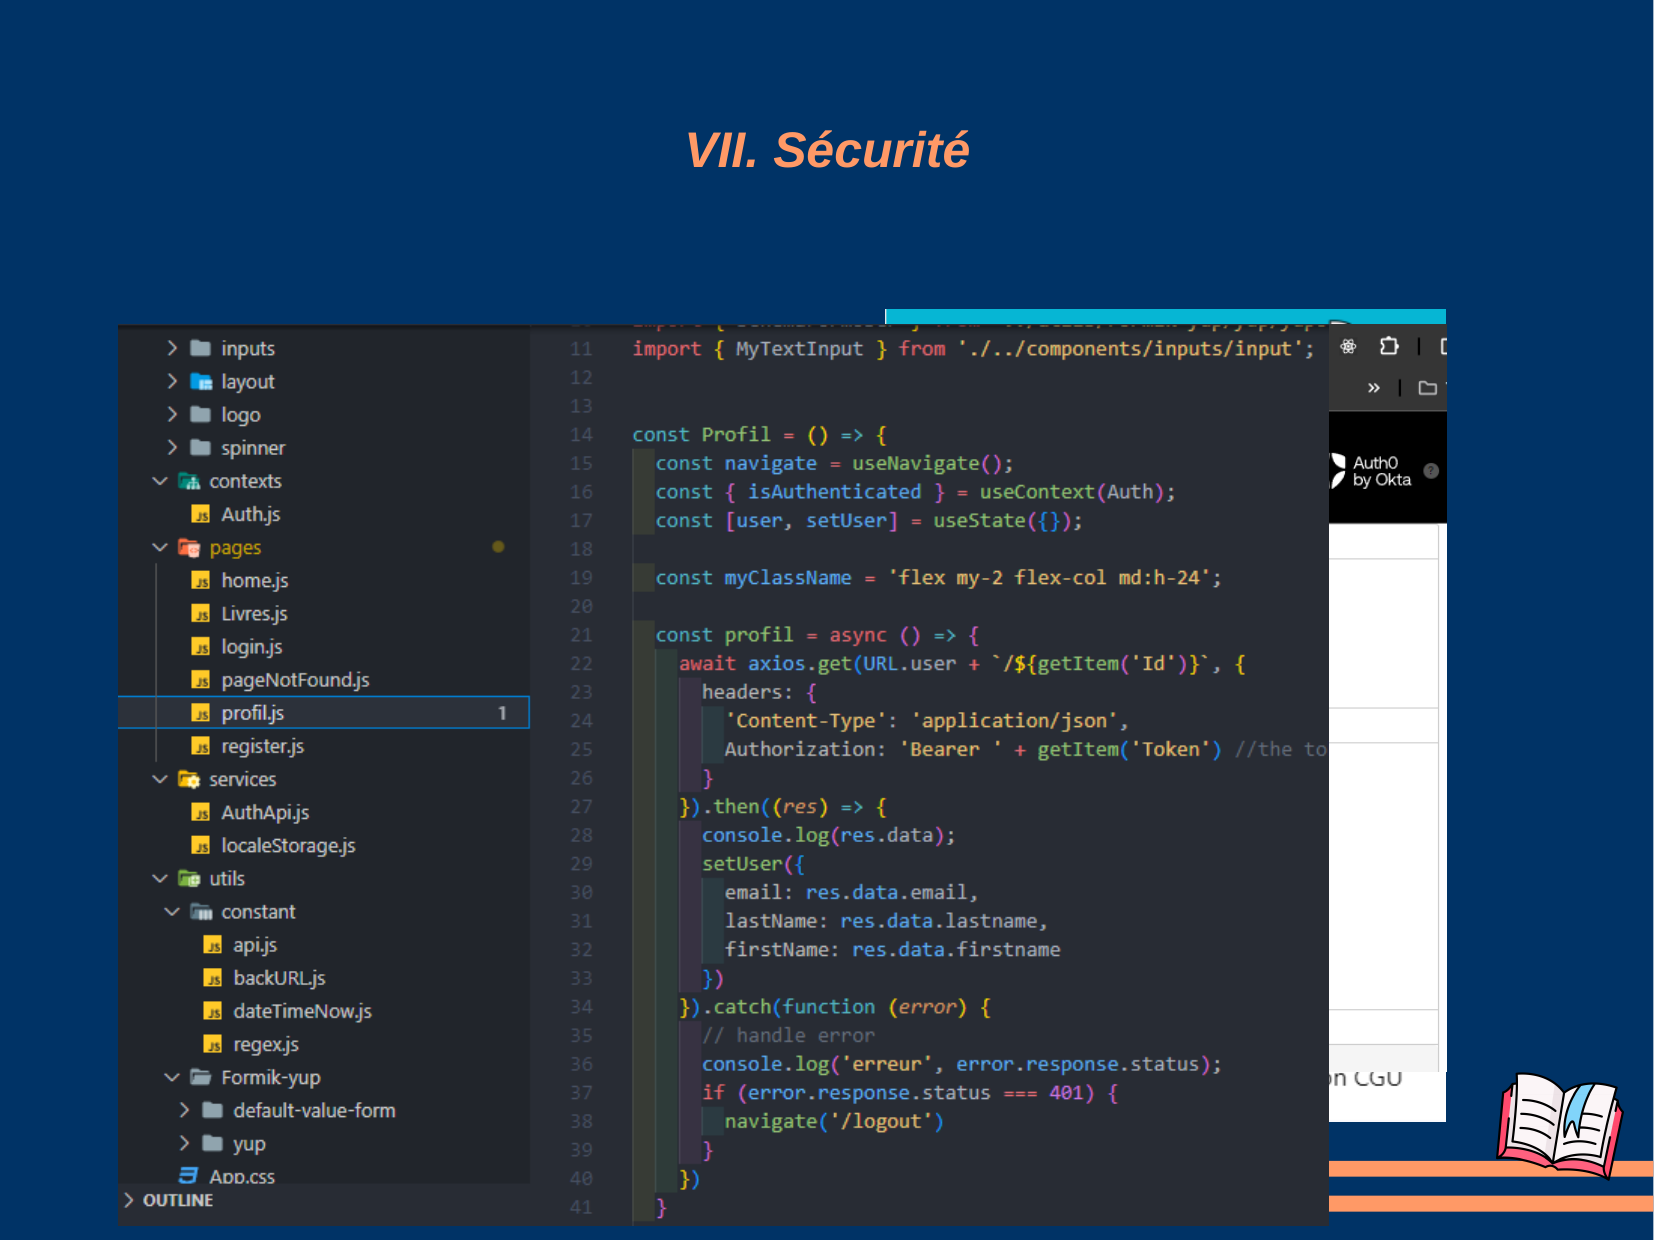

# VII. Sécurité
Controle des champs
la sécurité des informations envoyées dans le back est importante